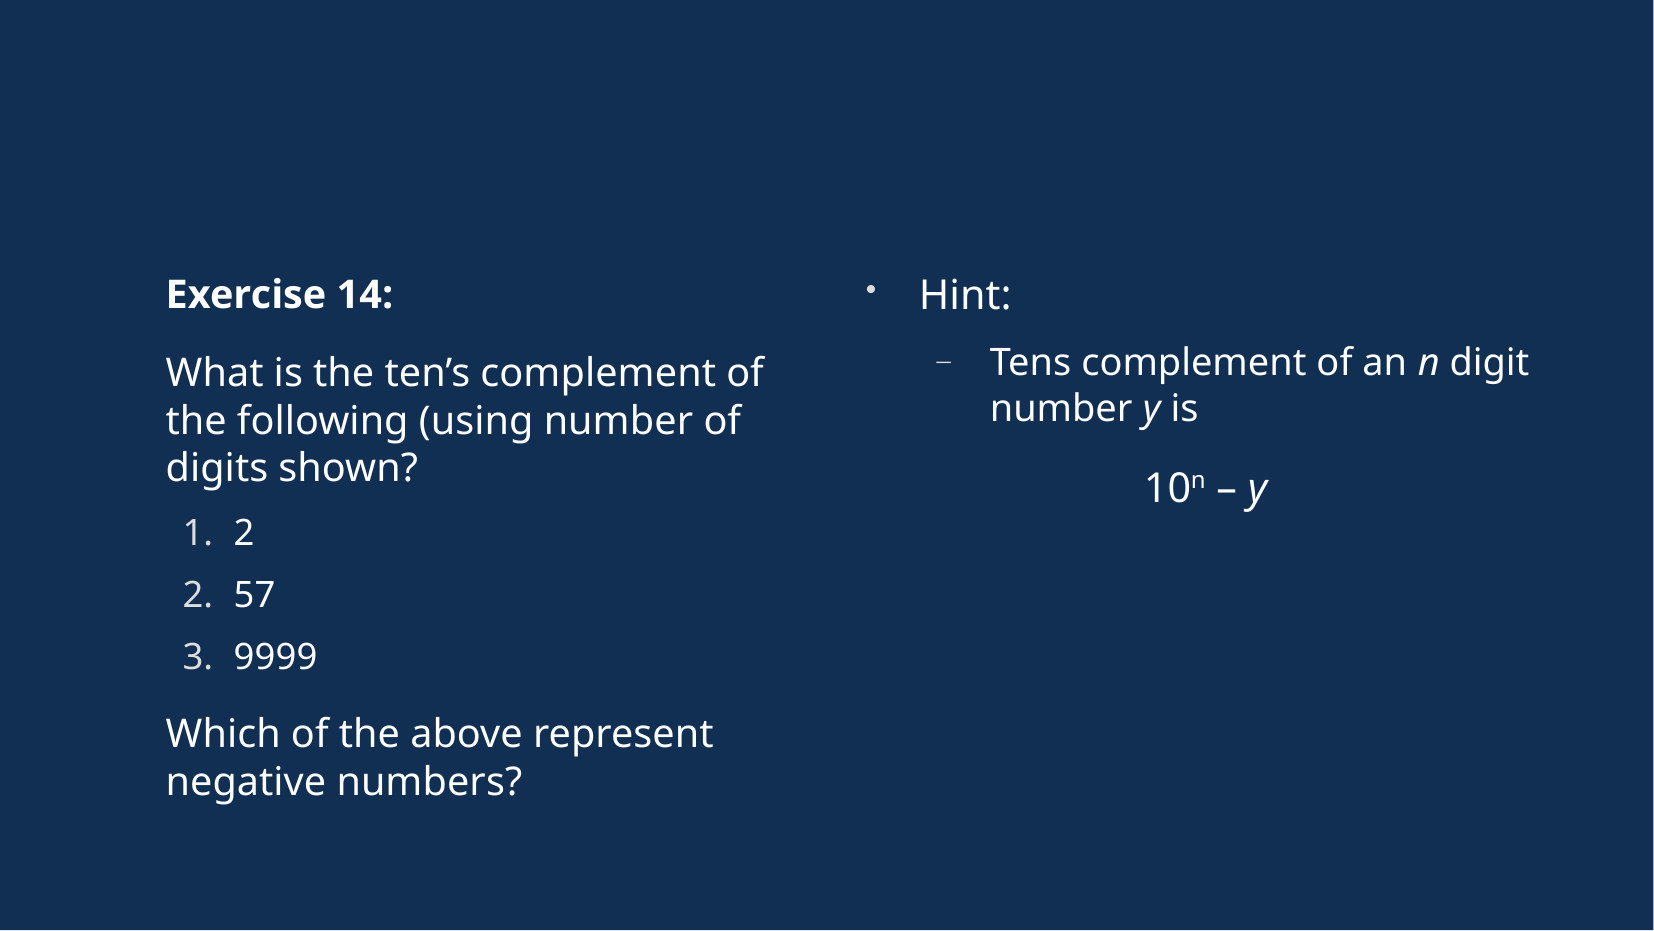

#
Exercise 14:
What is the ten’s complement of the following (using number of digits shown?
2
57
9999
Which of the above represent negative numbers?
Hint:
Tens complement of an n digit number y is
10n – y